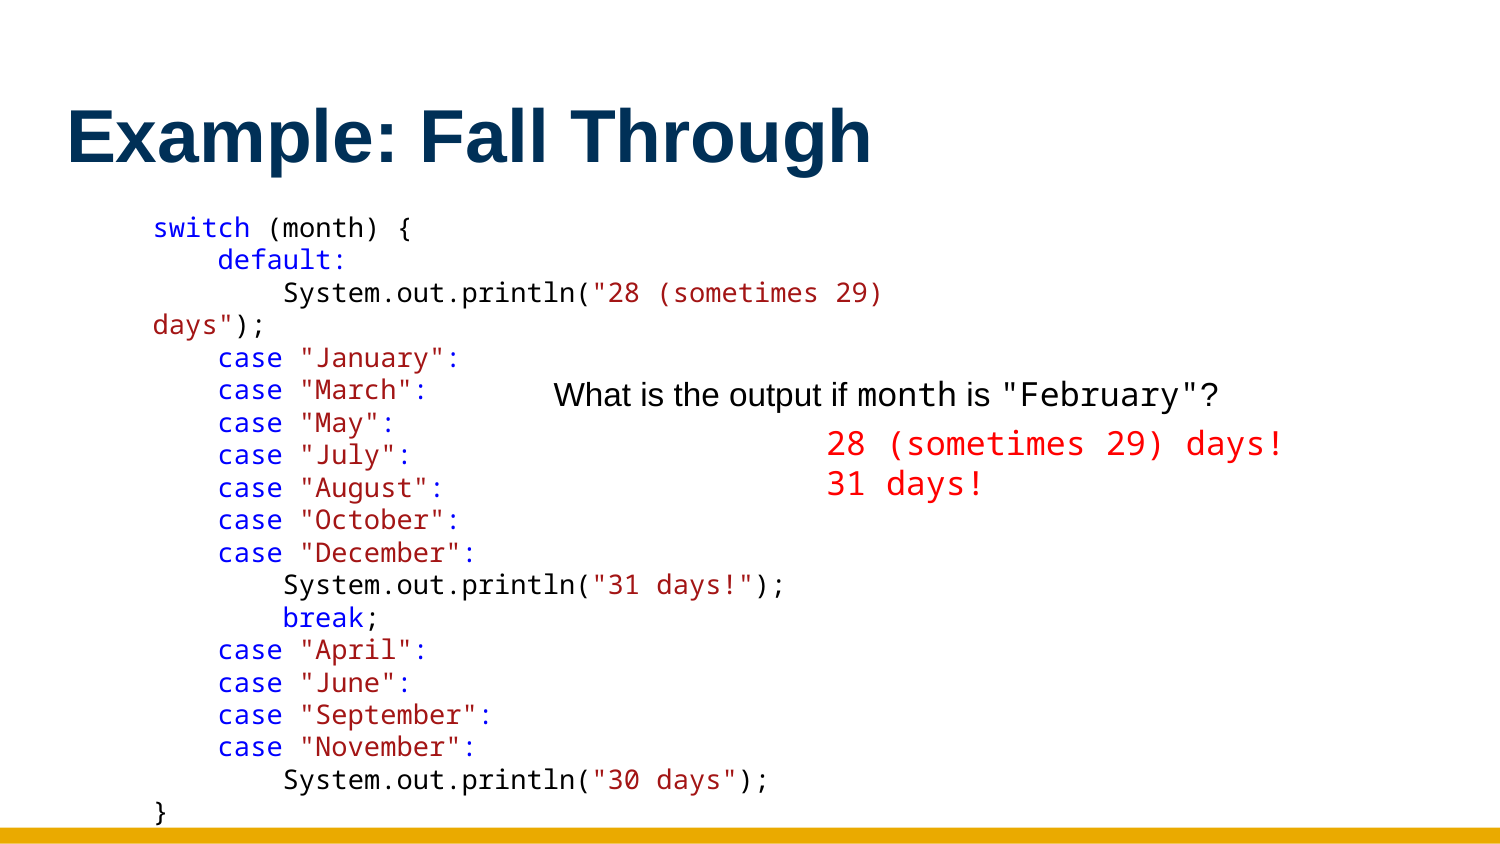

# Example: Fall Through
switch (month) {
 default:
    System.out.println("28 (sometimes 29) days");
 case "January":
 case "March":
 case "May":
 case "July":
 case "August":
 case "October":
 case "December":
 System.out.println("31 days!");
        break;
 case "April":
 case "June":
 case "September":
 case "November":
 System.out.println("30 days");
}
What is the output if month is "February"?
28 (sometimes 29) days!
31 days!